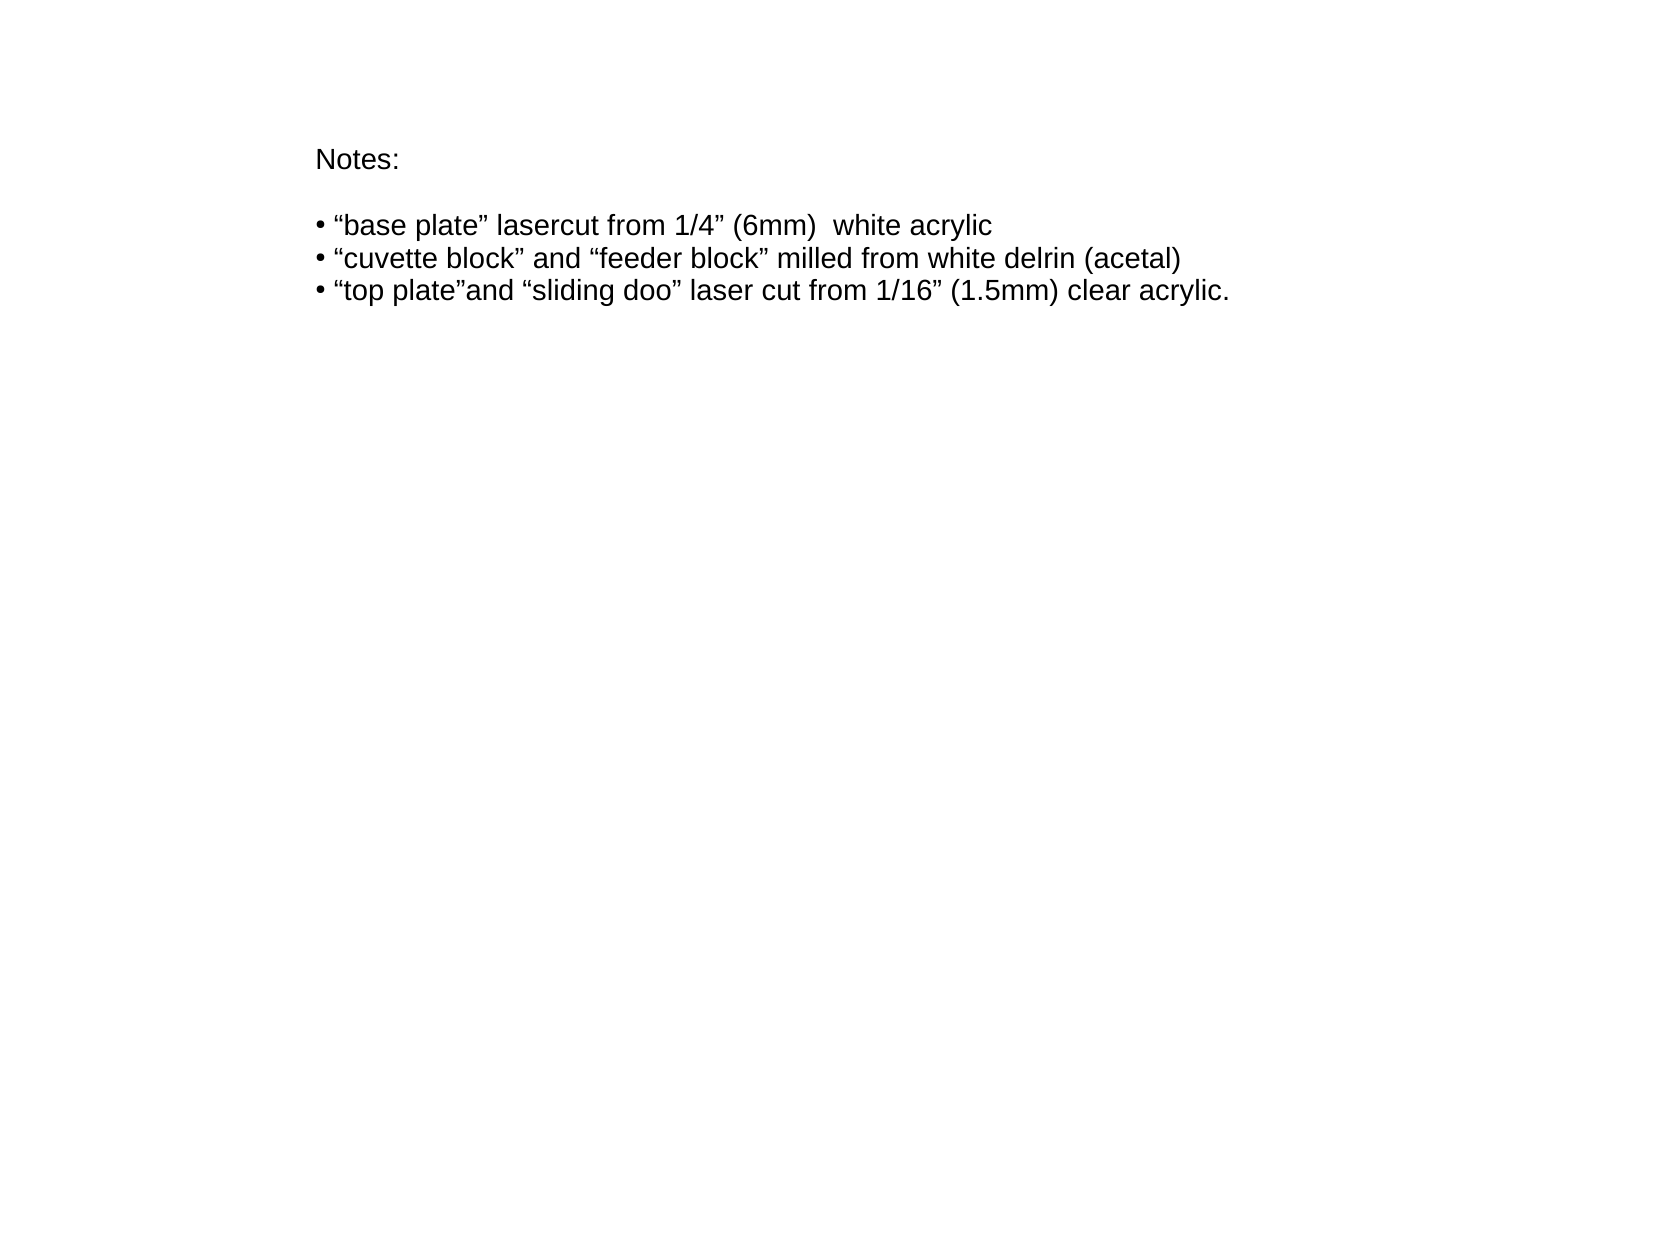

Notes:
 “base plate” lasercut from 1/4” (6mm) white acrylic
 “cuvette block” and “feeder block” milled from white delrin (acetal)
 “top plate”and “sliding doo” laser cut from 1/16” (1.5mm) clear acrylic.